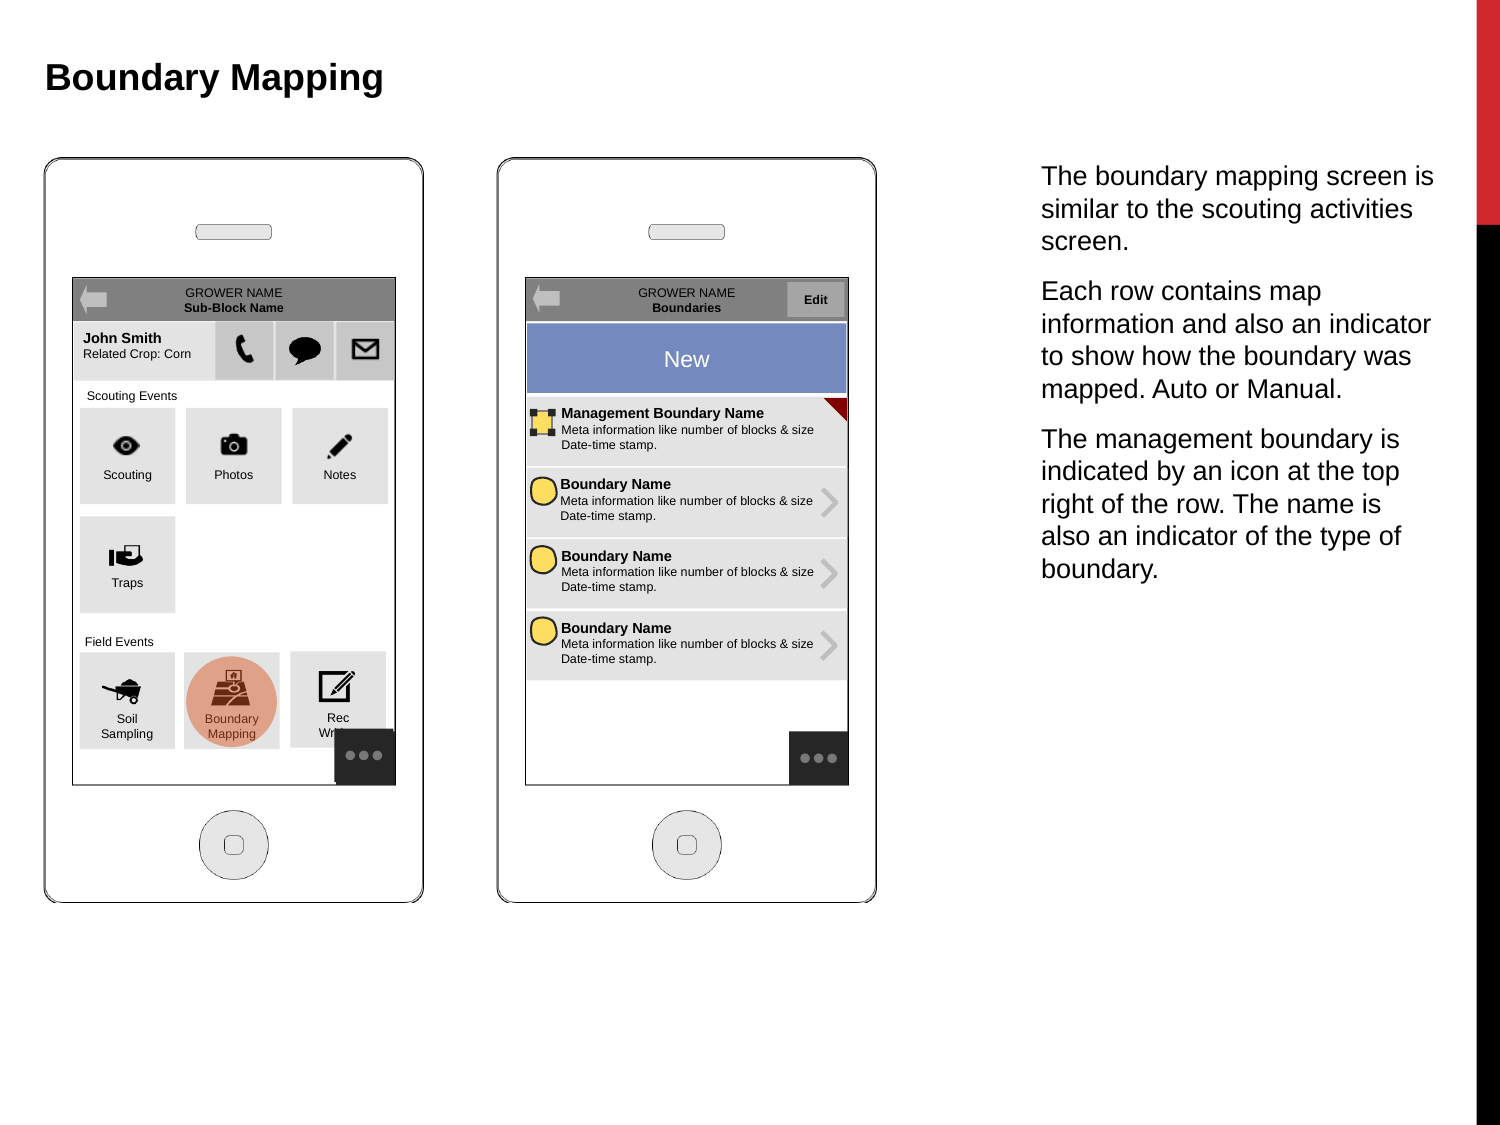

Boundary Mapping
The boundary mapping screen is similar to the scouting activities screen.
Each row contains map information and also an indicator to show how the boundary was mapped. Auto or Manual.
The management boundary is indicated by an icon at the top right of the row. The name is also an indicator of the type of boundary.
GROWER NAME
Boundaries
Edit
New
Management Boundary Name
Meta information like number of blocks & size
Date-time stamp.
Boundary Name
Meta information like number of blocks & size
Date-time stamp.
Boundary Name
Meta information like number of blocks & size
Date-time stamp.
Boundary Name
Meta information like number of blocks & size
Date-time stamp.
GROWER NAME
Sub-Block Name
John Smith
Related Crop: Corn
Scouting Events
Scouting
Photos
Notes
Traps
Field Events
Rec
Writing
Soil Sampling
Boundary Mapping